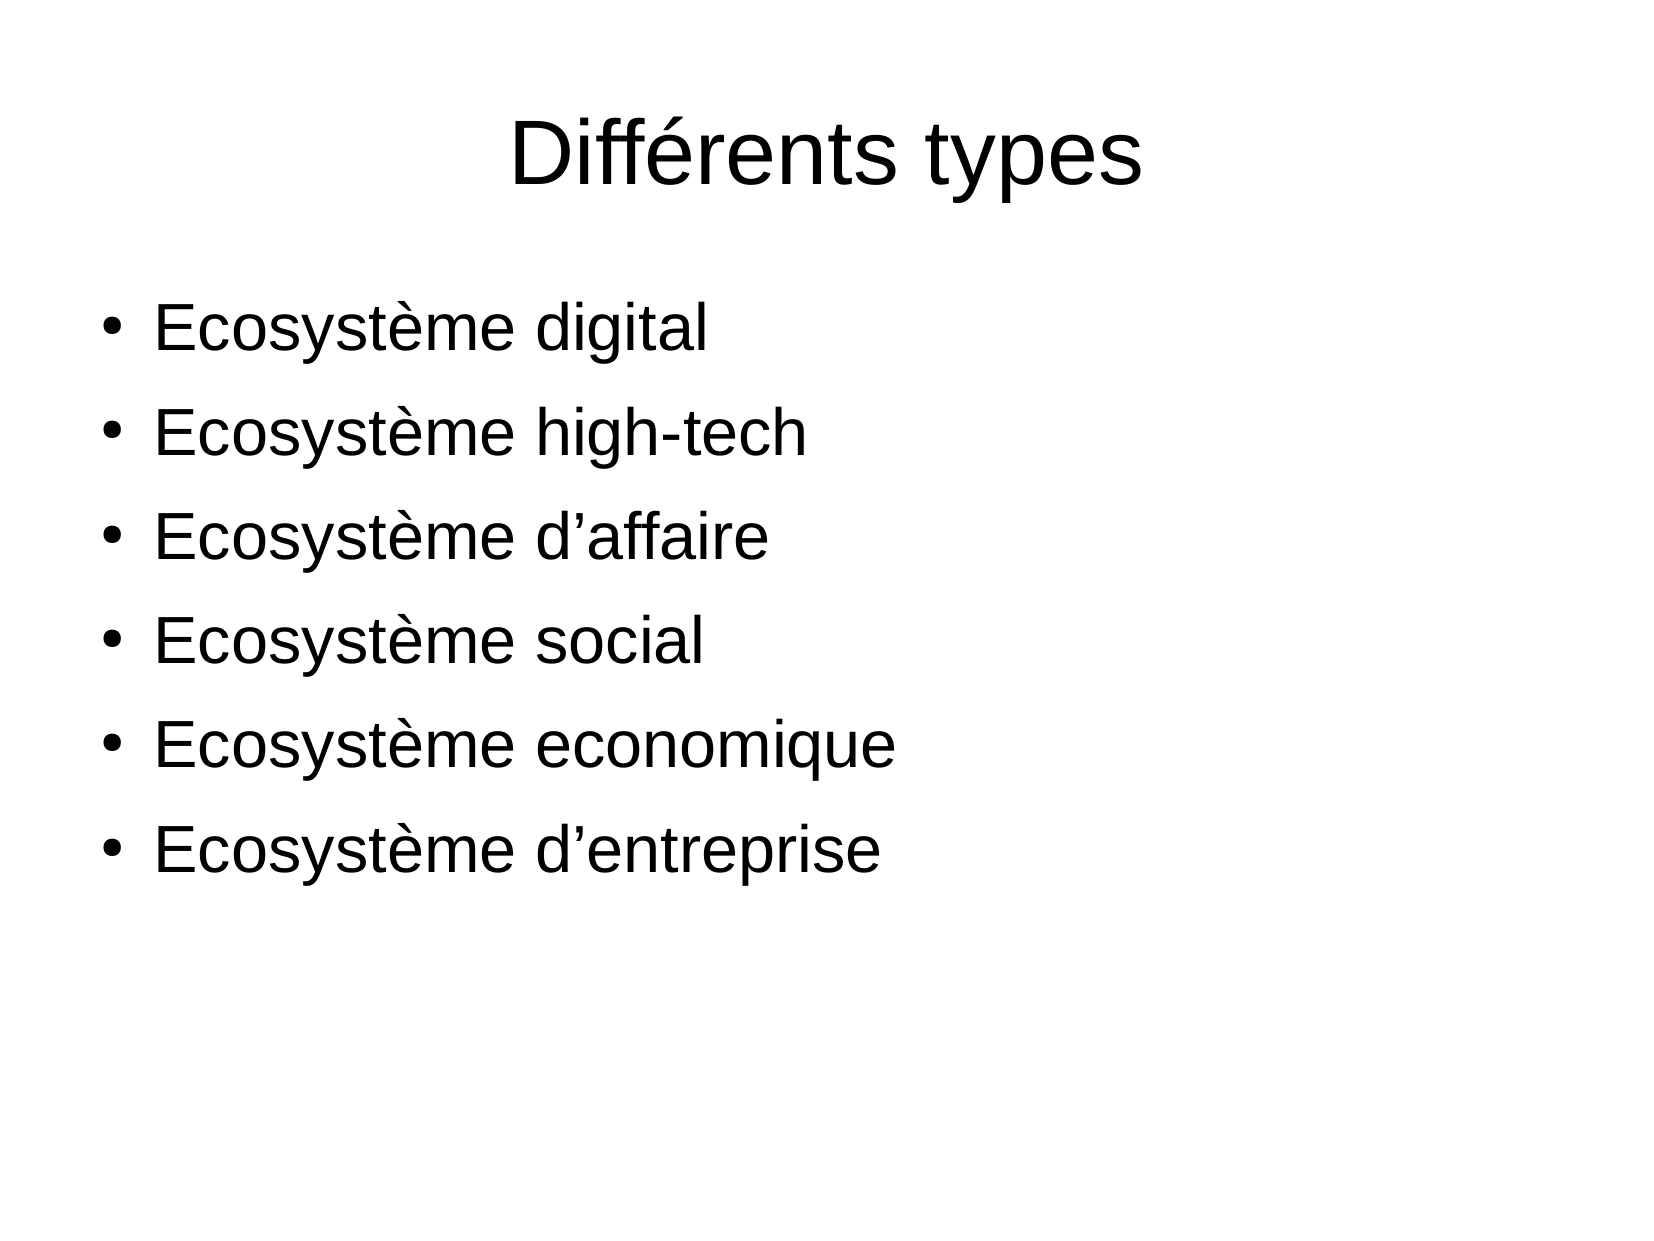

# Différents types
Ecosystème digital
Ecosystème high-tech
Ecosystème d’affaire
Ecosystème social
Ecosystème economique
Ecosystème d’entreprise